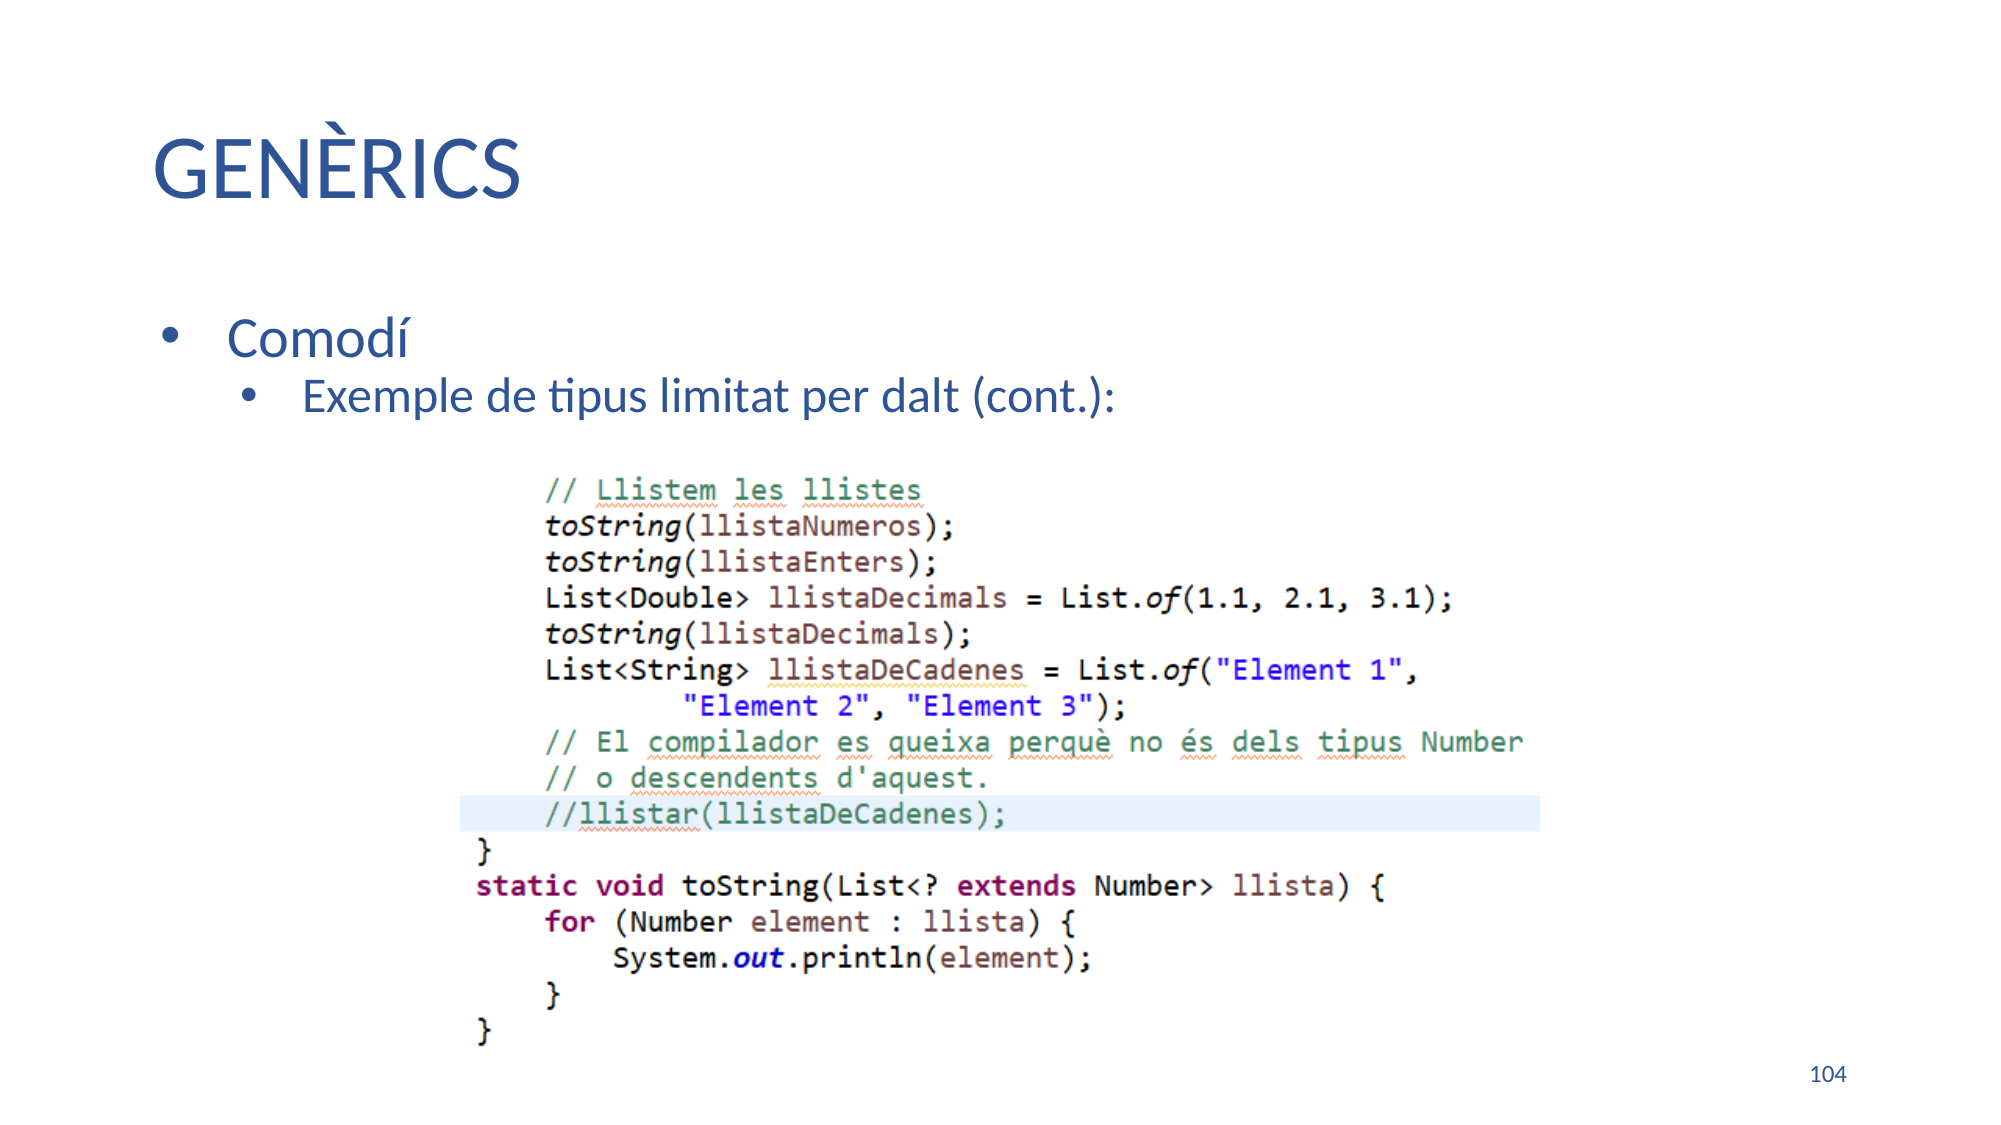

# GENÈRICS
Comodí
Exemple de tipus limitat per dalt (cont.):